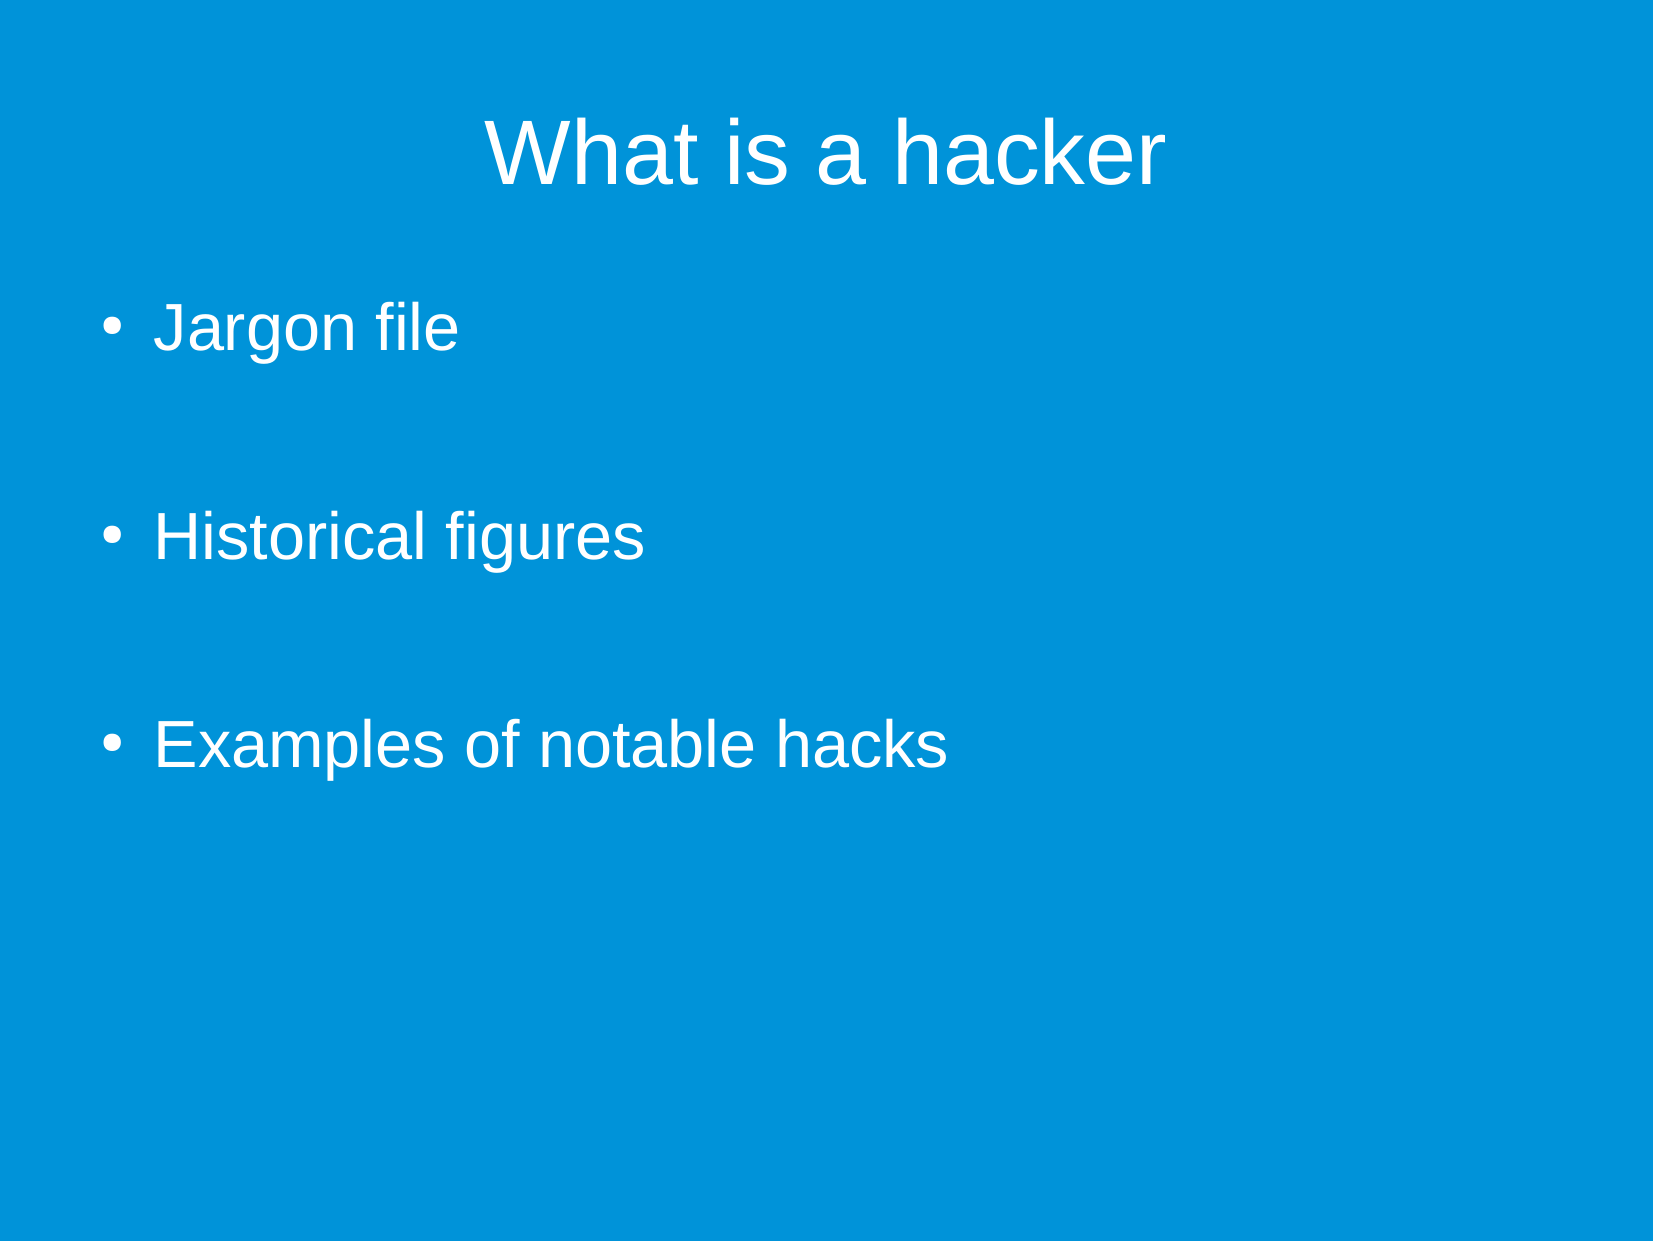

# What is a hacker
Jargon file
Historical figures
Examples of notable hacks